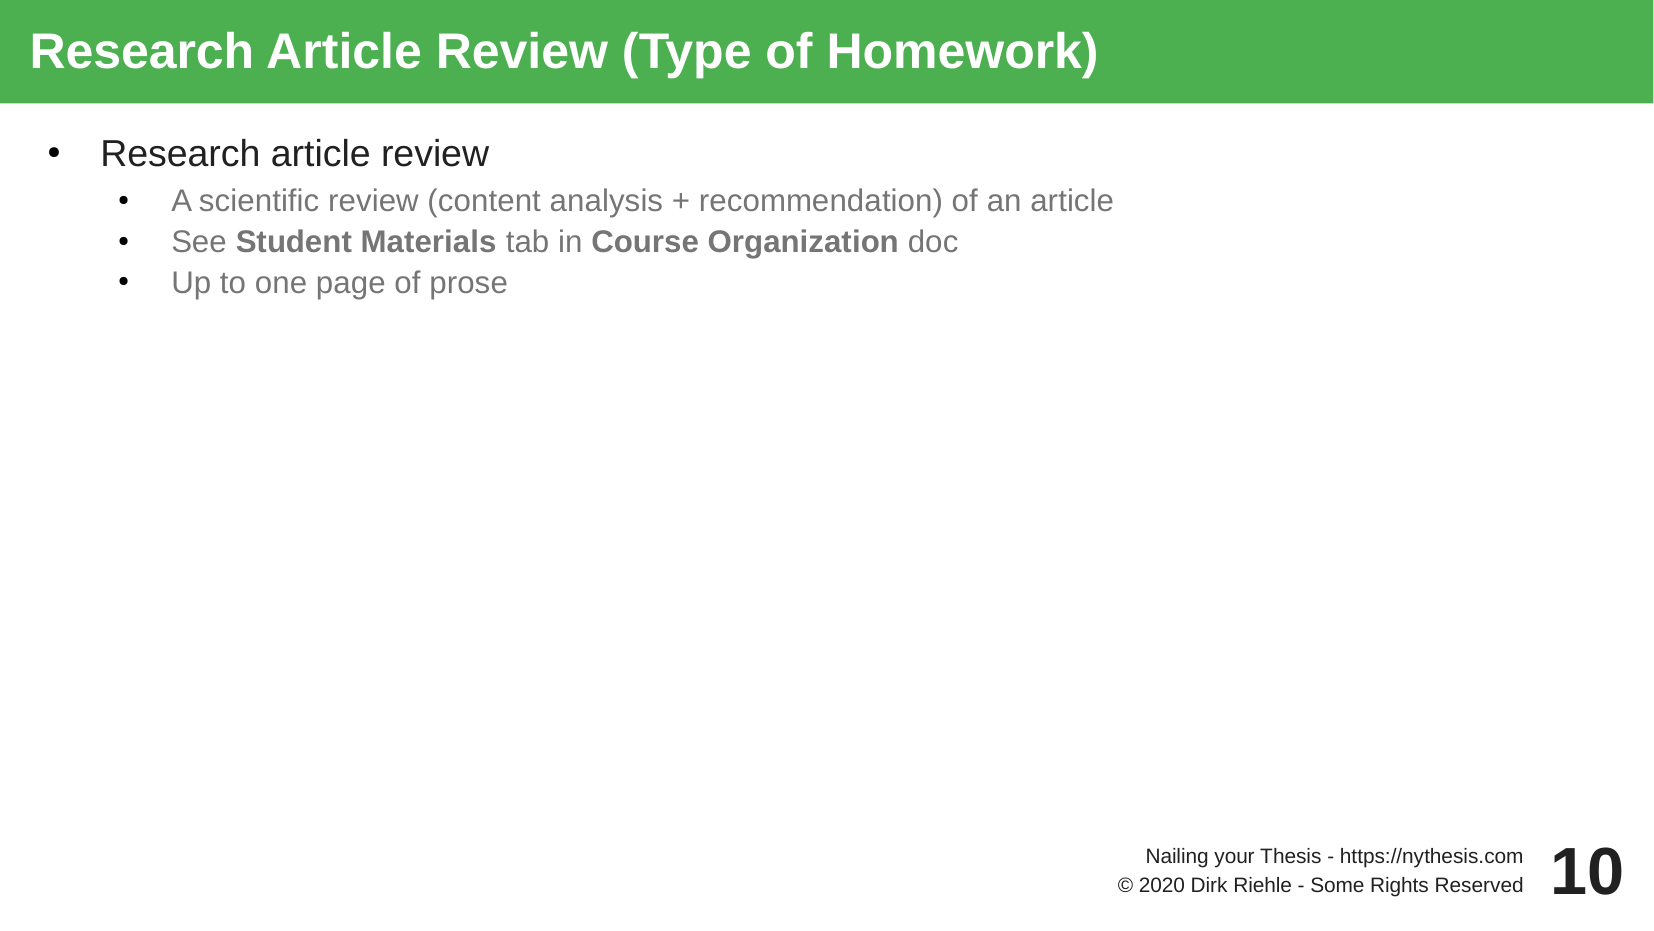

# Research Article Review (Type of Homework)
Research article review
A scientific review (content analysis + recommendation) of an article
See Student Materials tab in Course Organization doc
Up to one page of prose
Nailing your Thesis - https://nythesis.com
10
© 2020 Dirk Riehle - Some Rights Reserved